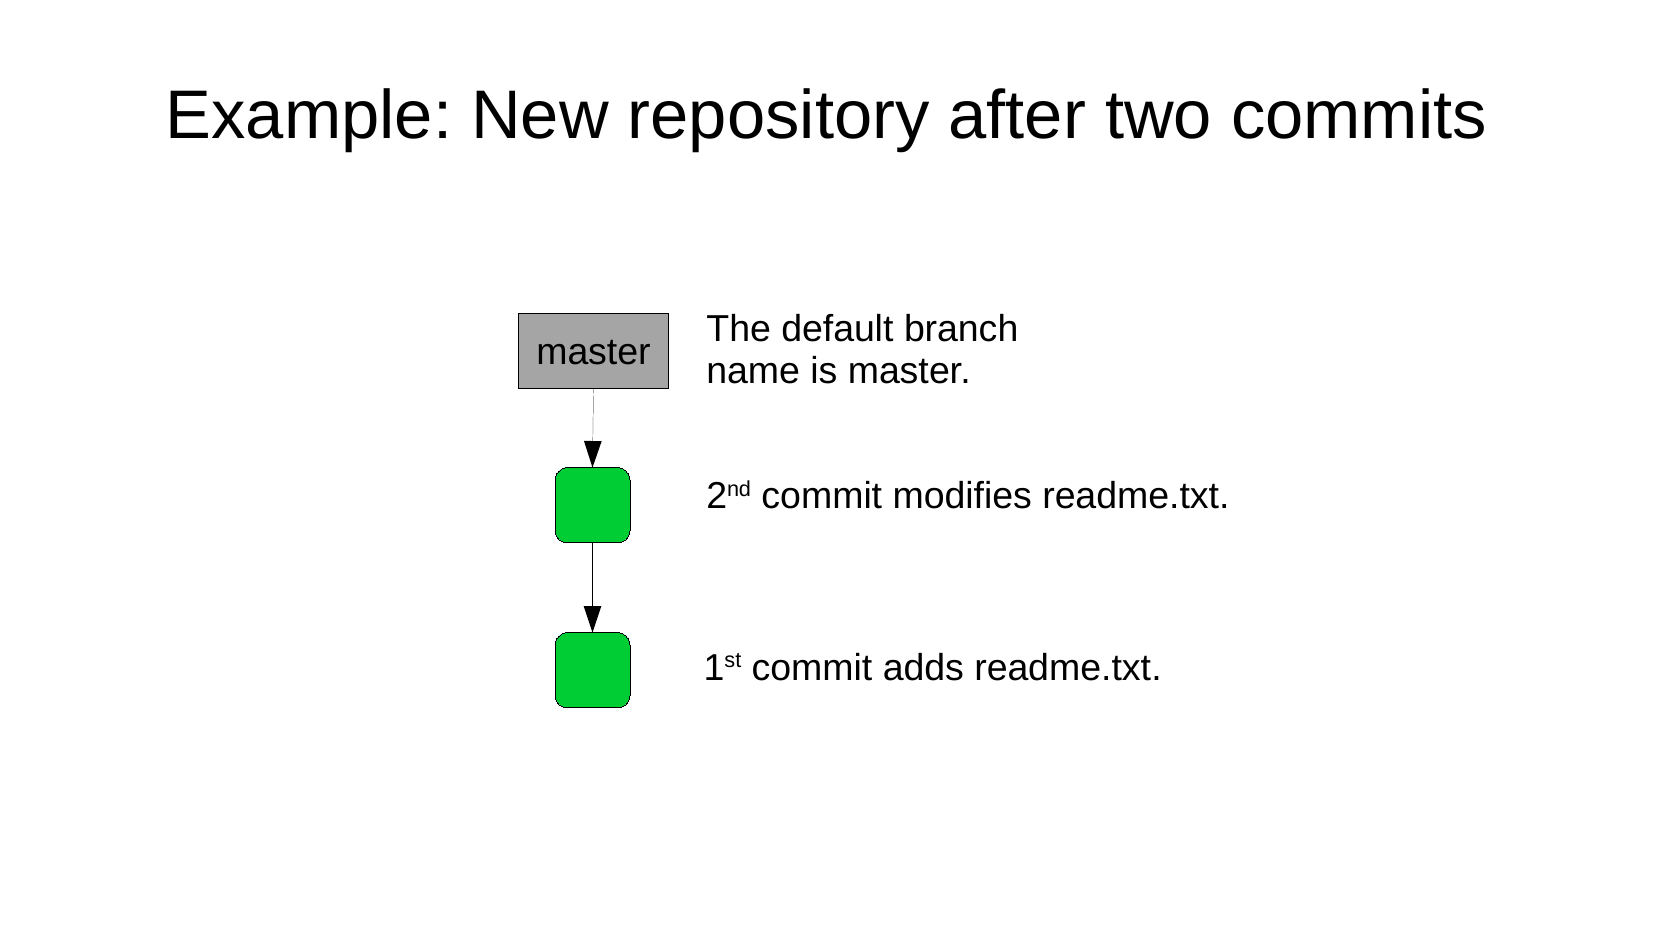

# Example: New repository after two commits
The default branch
name is master.
master
2nd commit modifies readme.txt.
1st commit adds readme.txt.